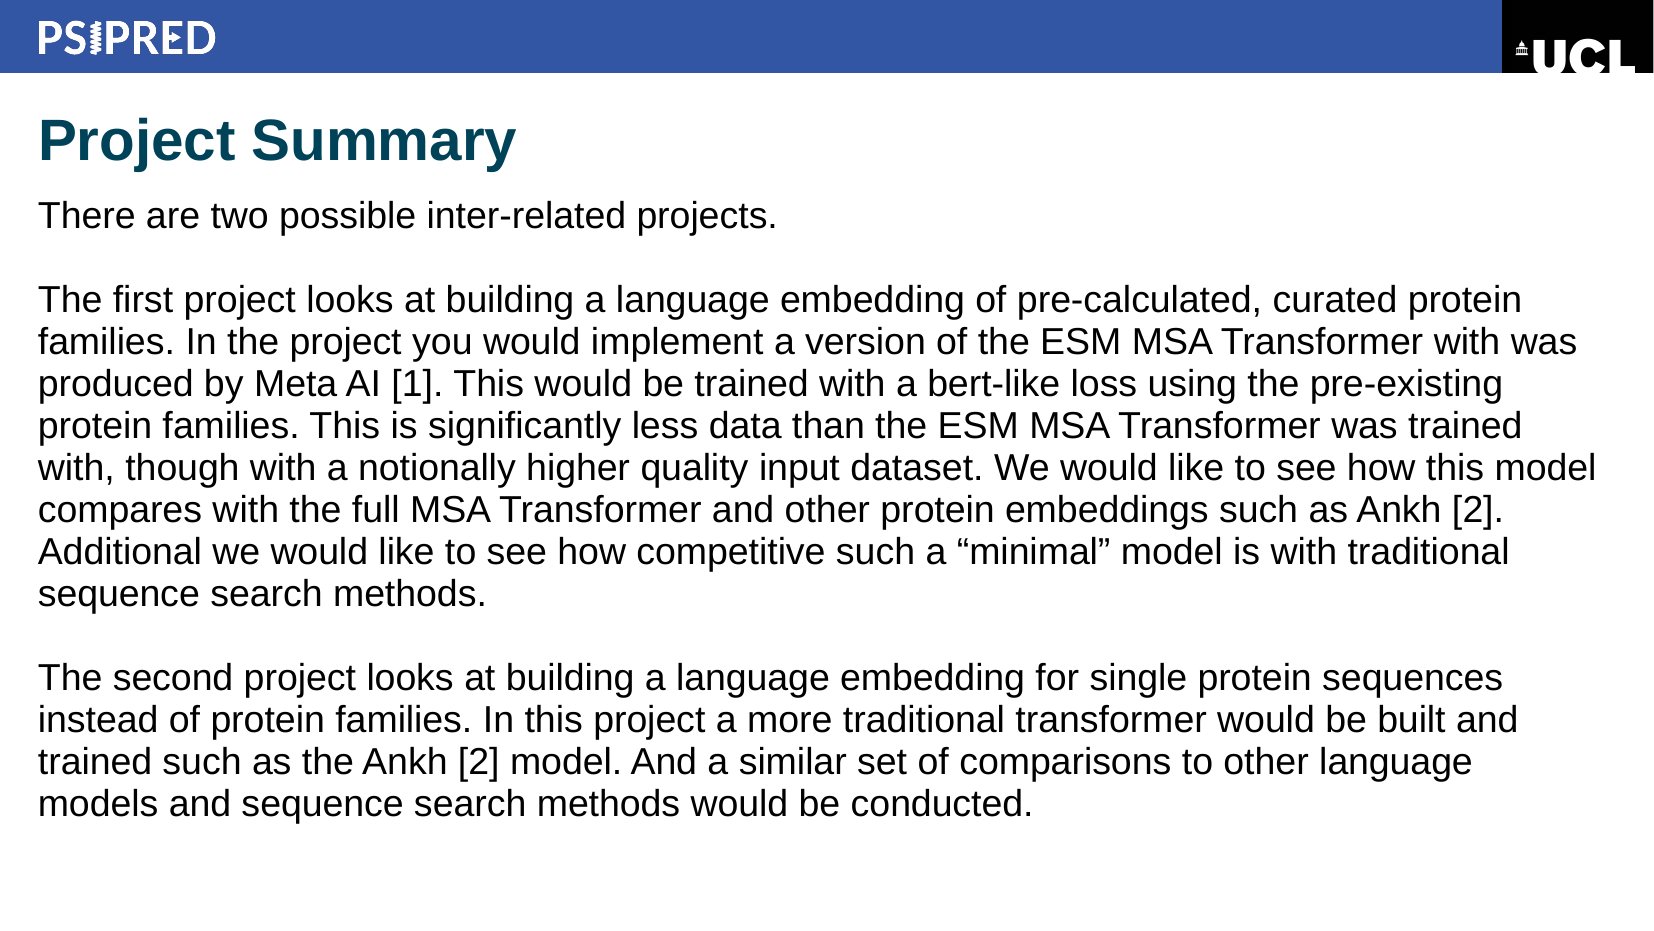

# Project Summary
There are two possible inter-related projects.
The first project looks at building a language embedding of pre-calculated, curated protein families. In the project you would implement a version of the ESM MSA Transformer with was produced by Meta AI [1]. This would be trained with a bert-like loss using the pre-existing protein families. This is significantly less data than the ESM MSA Transformer was trained with, though with a notionally higher quality input dataset. We would like to see how this model compares with the full MSA Transformer and other protein embeddings such as Ankh [2]. Additional we would like to see how competitive such a “minimal” model is with traditional sequence search methods.
The second project looks at building a language embedding for single protein sequences instead of protein families. In this project a more traditional transformer would be built and trained such as the Ankh [2] model. And a similar set of comparisons to other language models and sequence search methods would be conducted.